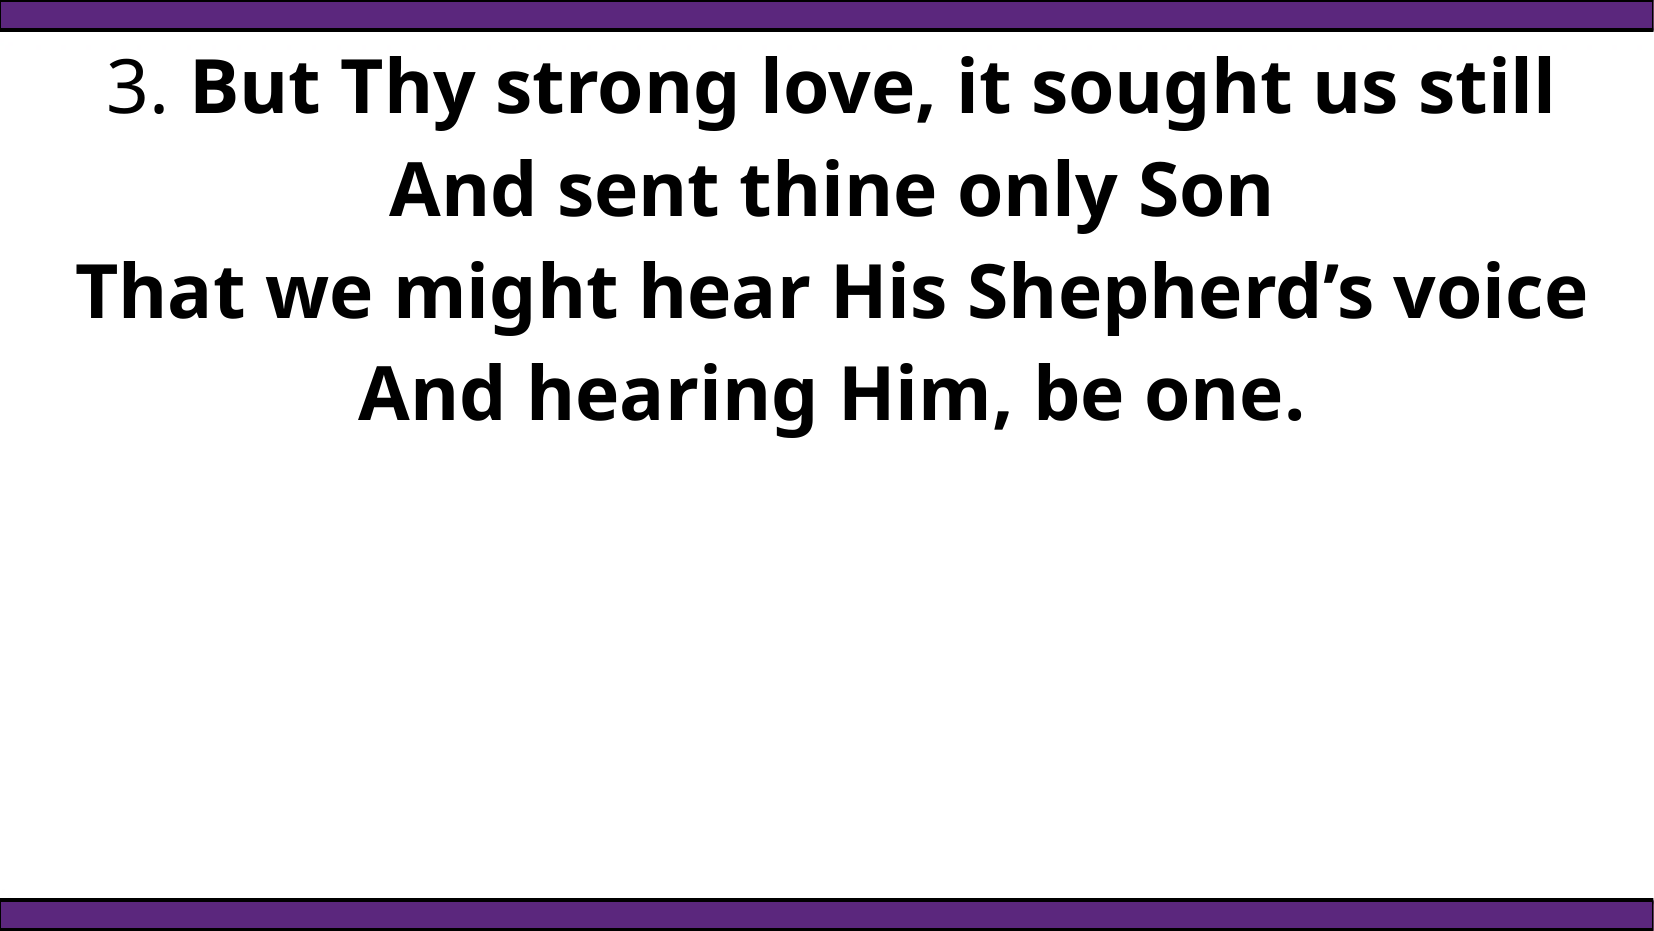

3. But Thy strong love, it sought us still
And sent thine only Son
That we might hear His Shepherd’s voice
And hearing Him, be one.